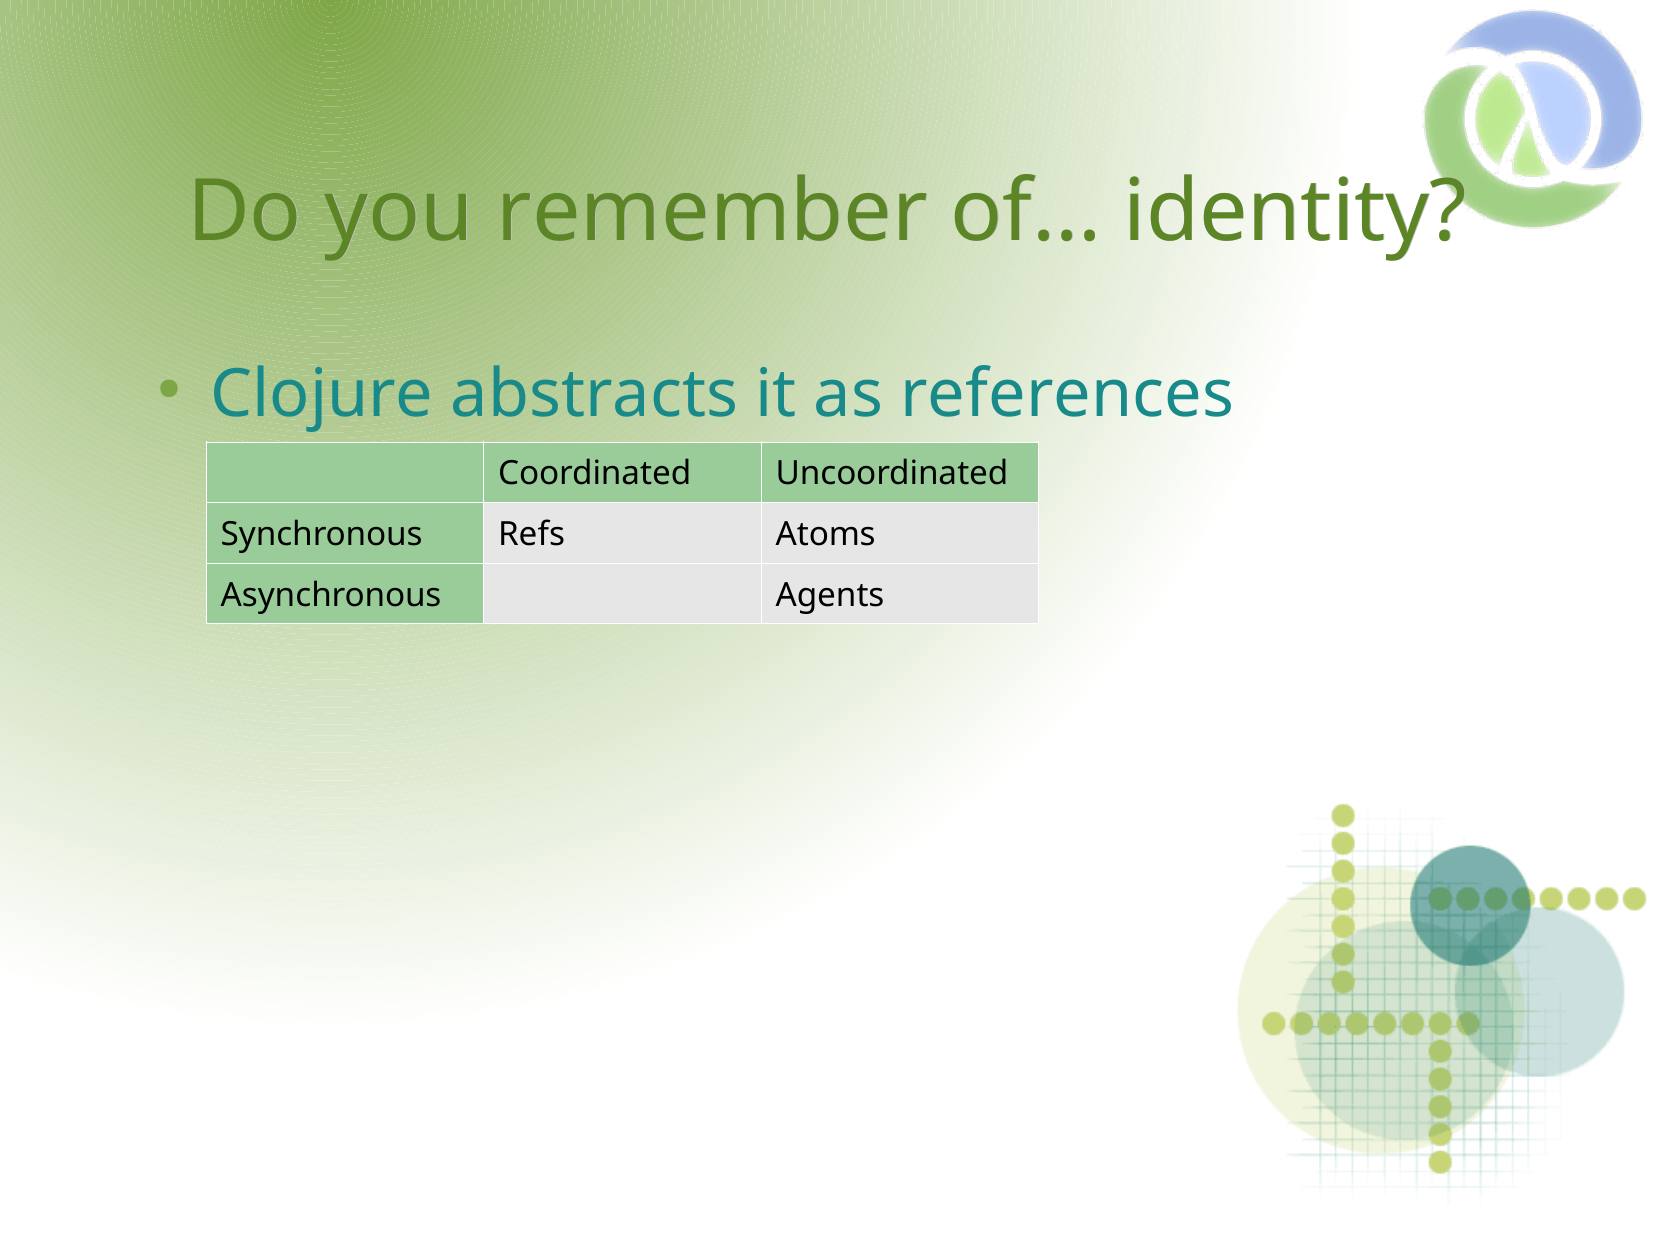

# Do you remember of... identity?
Clojure abstracts it as references
| | Coordinated | Uncoordinated |
| --- | --- | --- |
| Synchronous | Refs | Atoms |
| Asynchronous | | Agents |